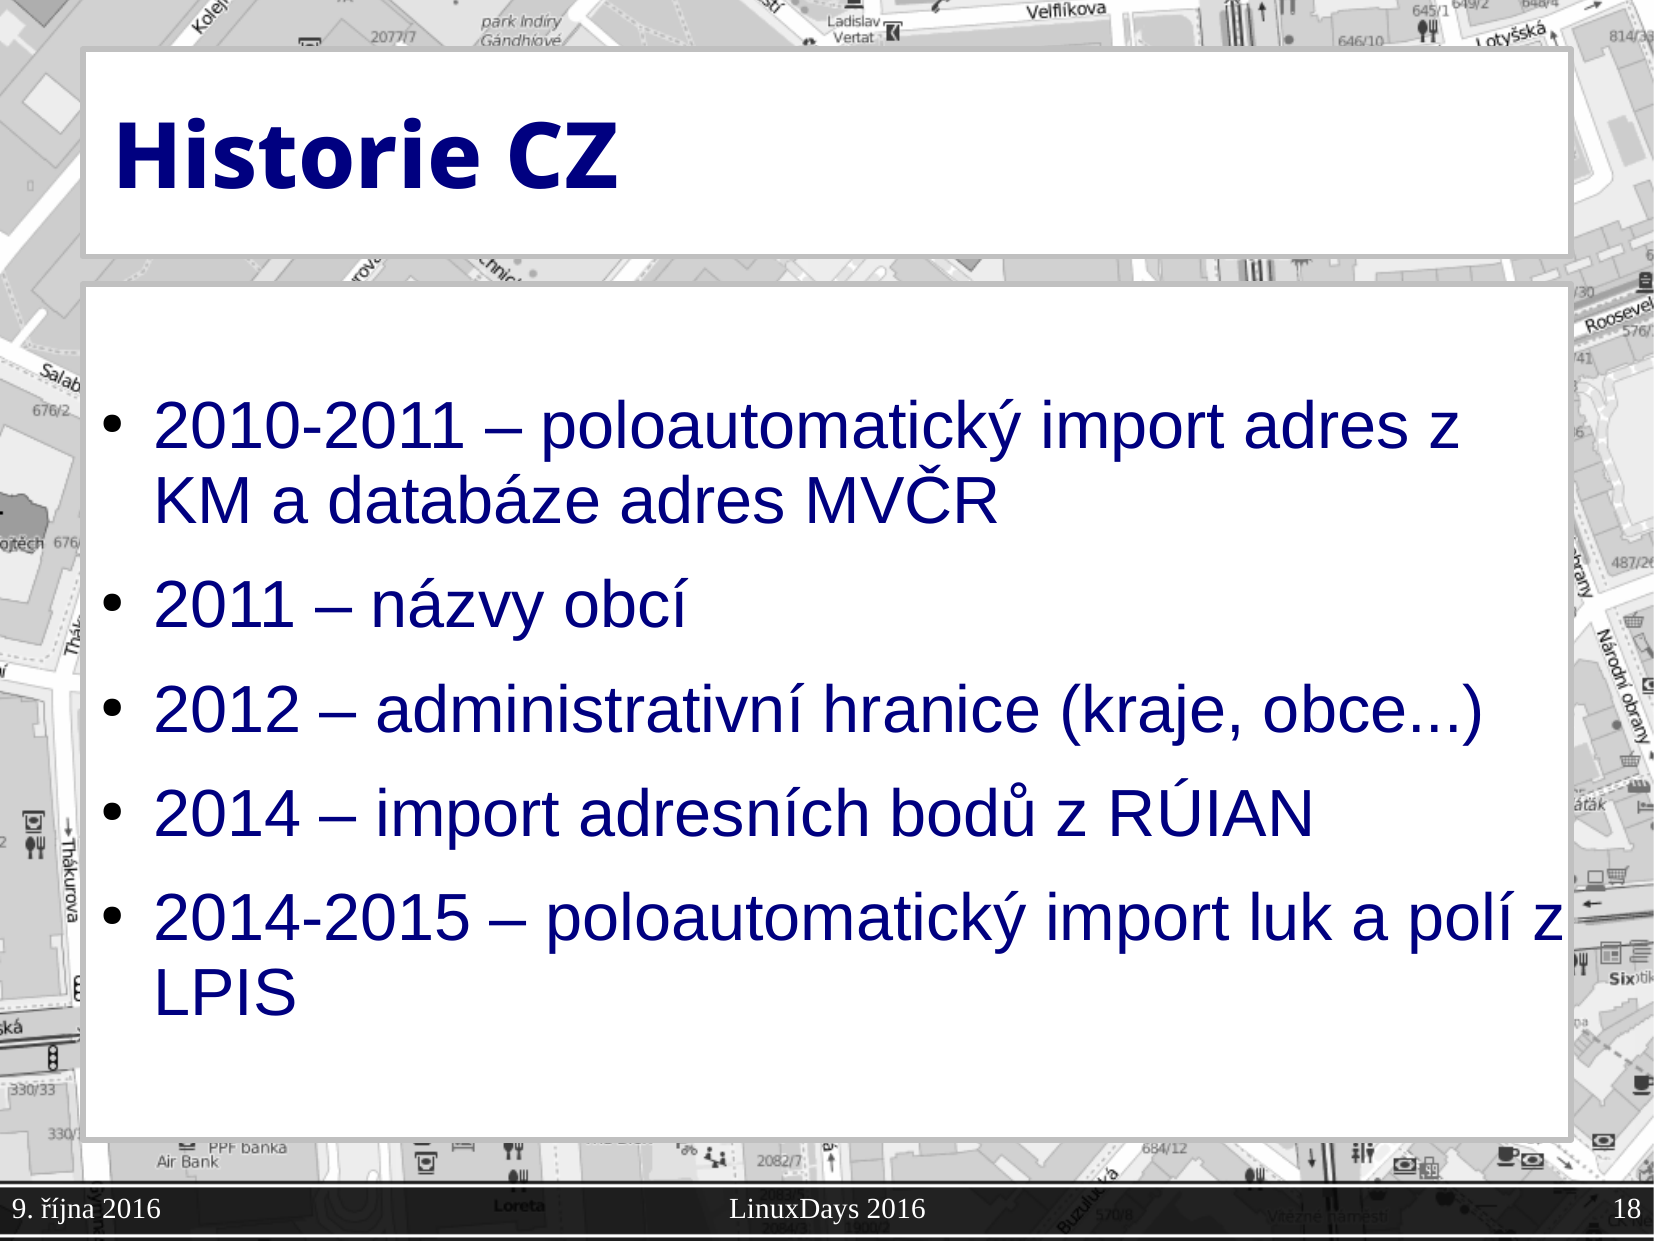

# Historie CZ
2010-2011 – poloautomatický import adres z KM a databáze adres MVČR
2011 – názvy obcí
2012 – administrativní hranice (kraje, obce...)
2014 – import adresních bodů z RÚIAN
2014-2015 – poloautomatický import luk a polí z LPIS
18. listopadu 2015
Marián Kyral - GISday 2015, Praha
18